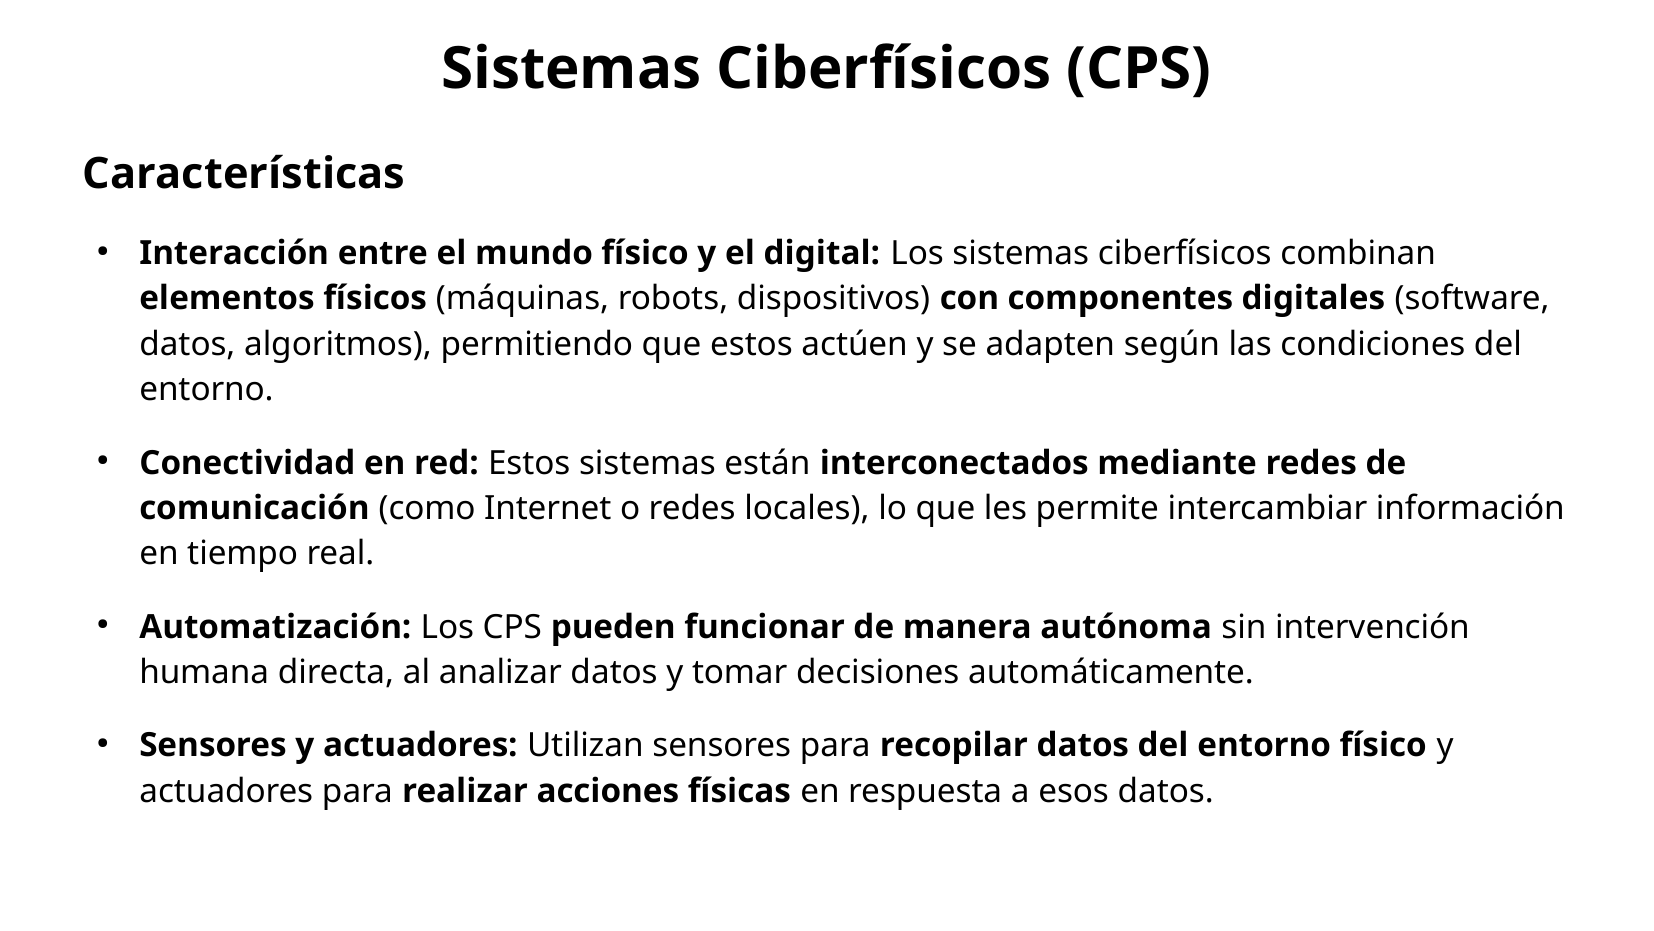

# Sistemas Ciberfísicos (CPS)
Características
Interacción entre el mundo físico y el digital: Los sistemas ciberfísicos combinan elementos físicos (máquinas, robots, dispositivos) con componentes digitales (software, datos, algoritmos), permitiendo que estos actúen y se adapten según las condiciones del entorno.
Conectividad en red: Estos sistemas están interconectados mediante redes de comunicación (como Internet o redes locales), lo que les permite intercambiar información en tiempo real.
Automatización: Los CPS pueden funcionar de manera autónoma sin intervención humana directa, al analizar datos y tomar decisiones automáticamente.
Sensores y actuadores: Utilizan sensores para recopilar datos del entorno físico y actuadores para realizar acciones físicas en respuesta a esos datos.